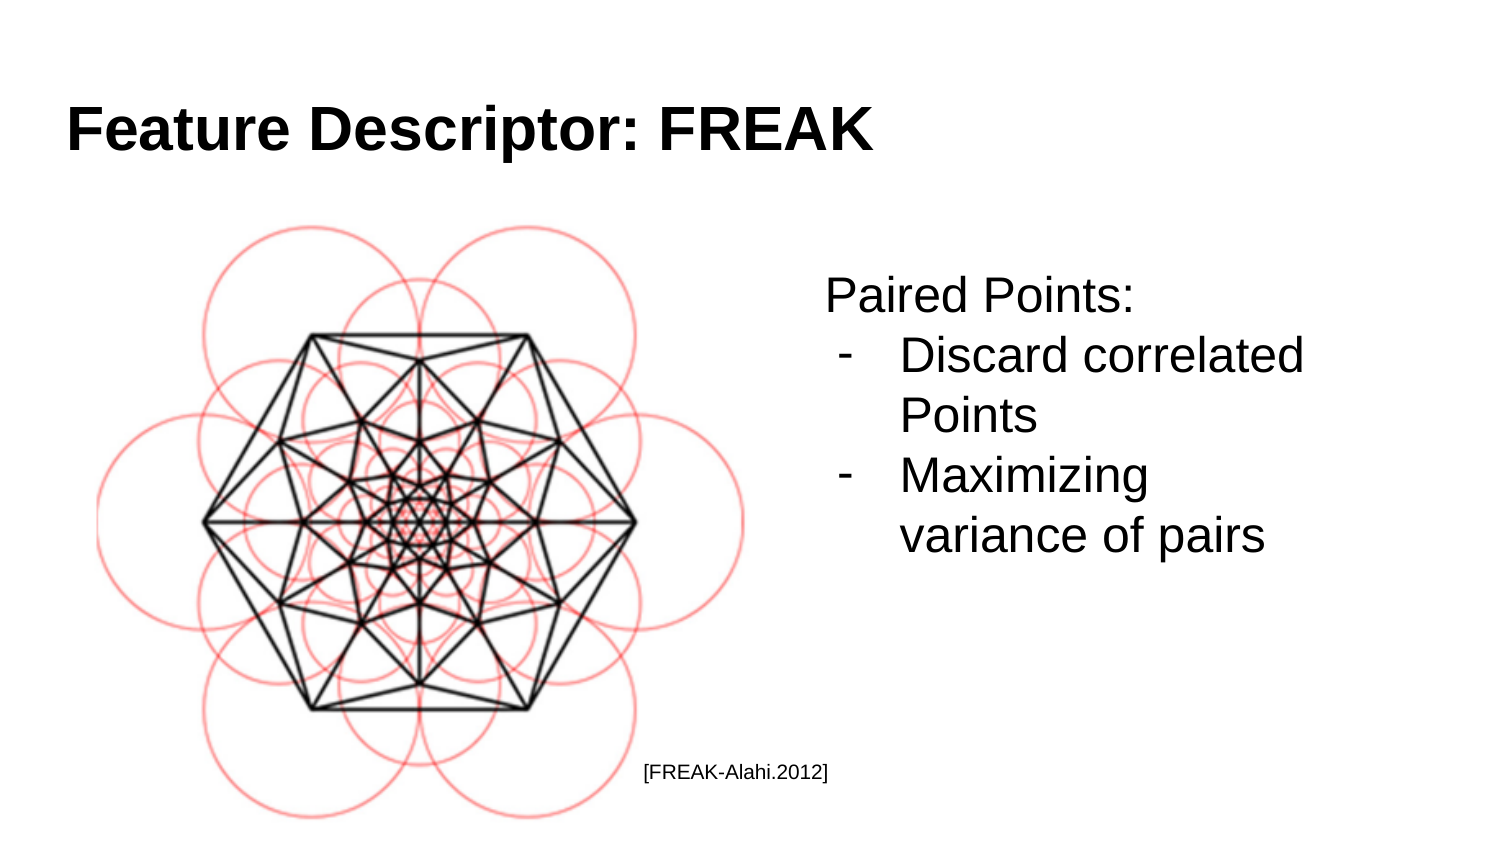

# Feature Descriptor: FREAK
Paired Points:
Discard correlated Points
Maximizing variance of pairs
[FREAK-Alahi.2012]